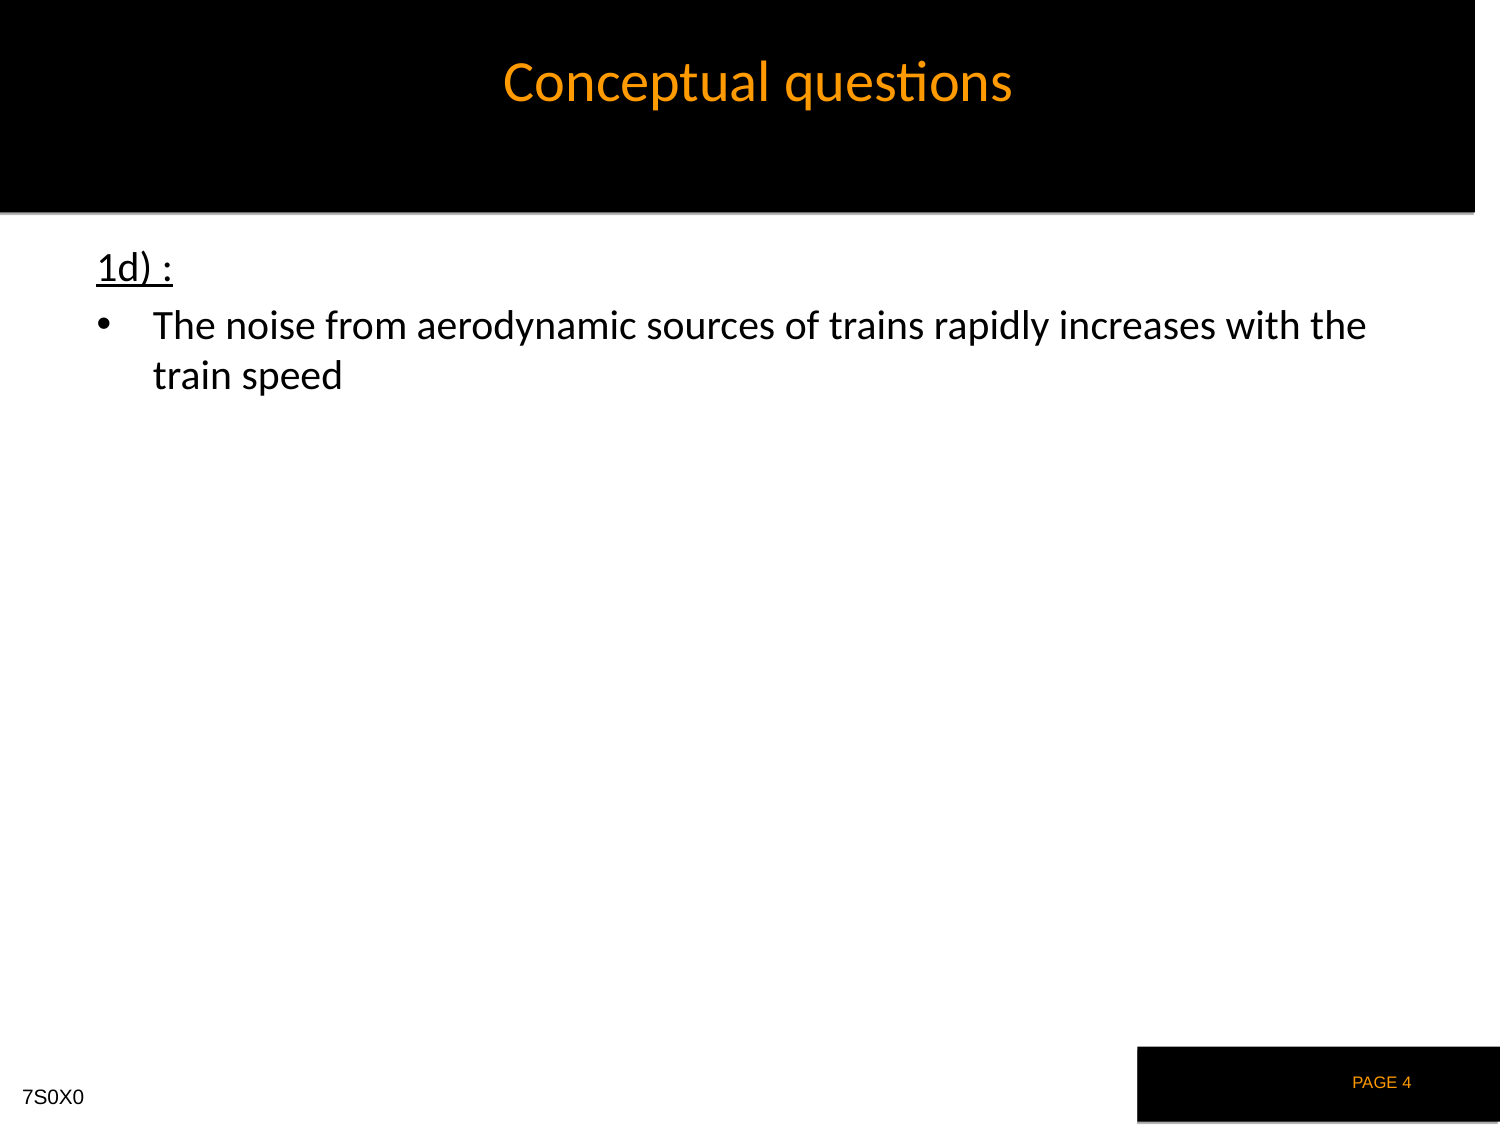

# Conceptual questions
1d) :
The noise from aerodynamic sources of trains rapidly increases with the train speed
PAGE 4
2017/02/09
PAGE
7S0X0